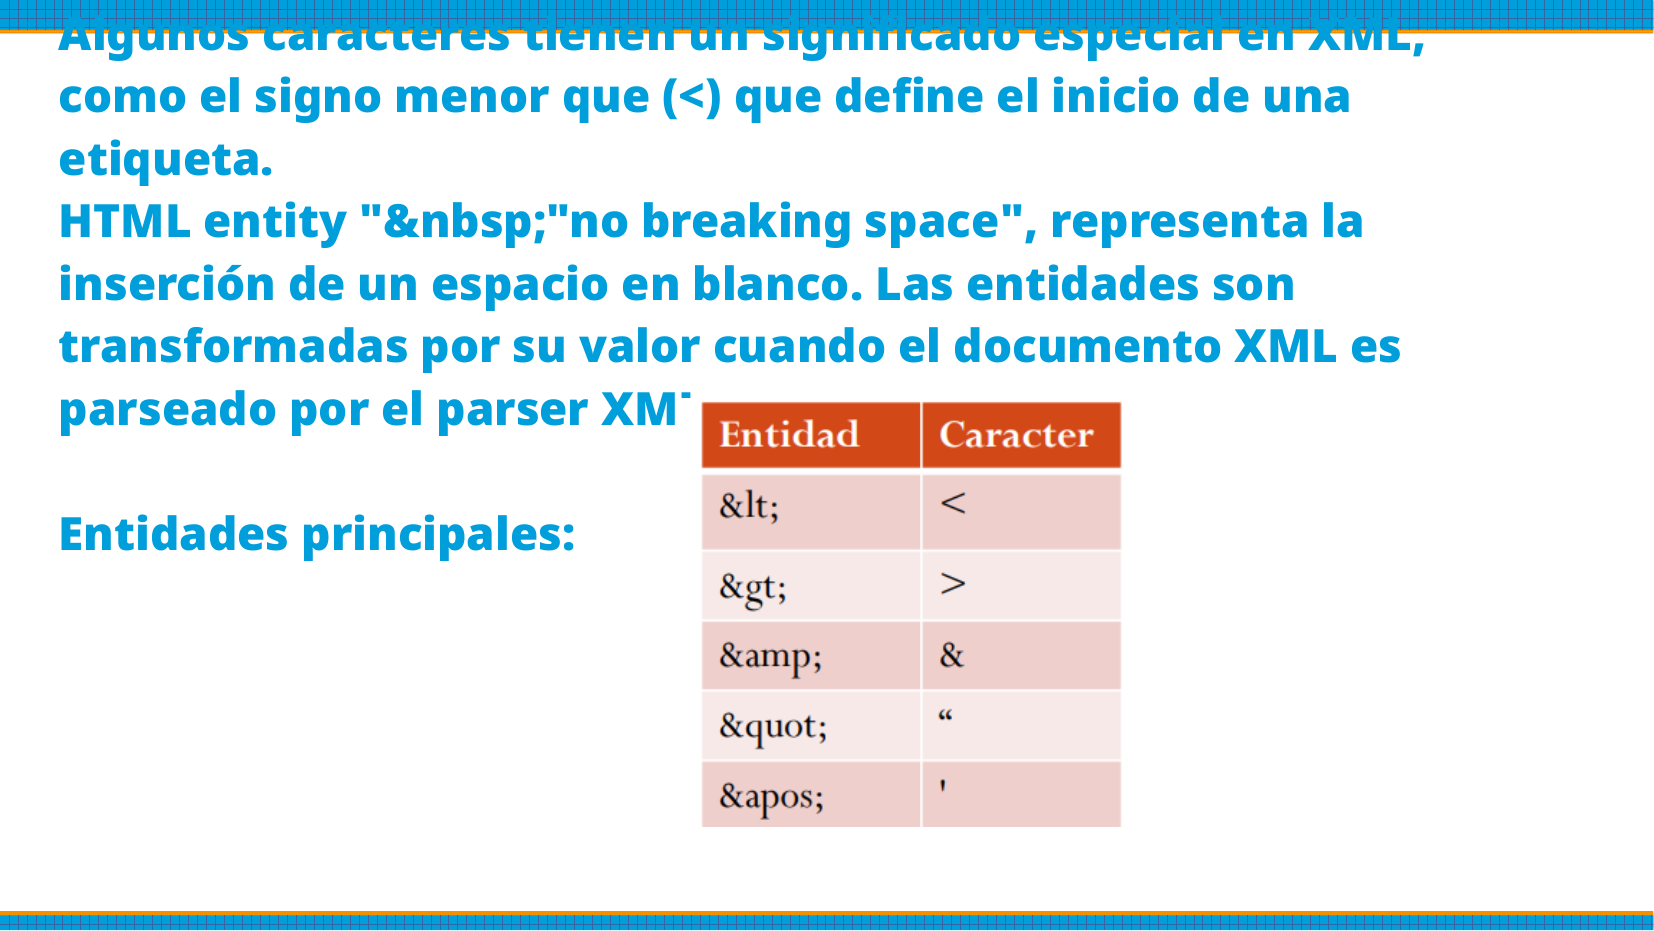

# Entidades
Algunos caracteres tienen un significado especial en XML, como el signo menor que (<) que define el inicio de una etiqueta.
HTML entity "&nbsp;"no breaking space", representa la inserción de un espacio en blanco. Las entidades son transformadas por su valor cuando el documento XML es parseado por el parser XML.
Entidades principales: